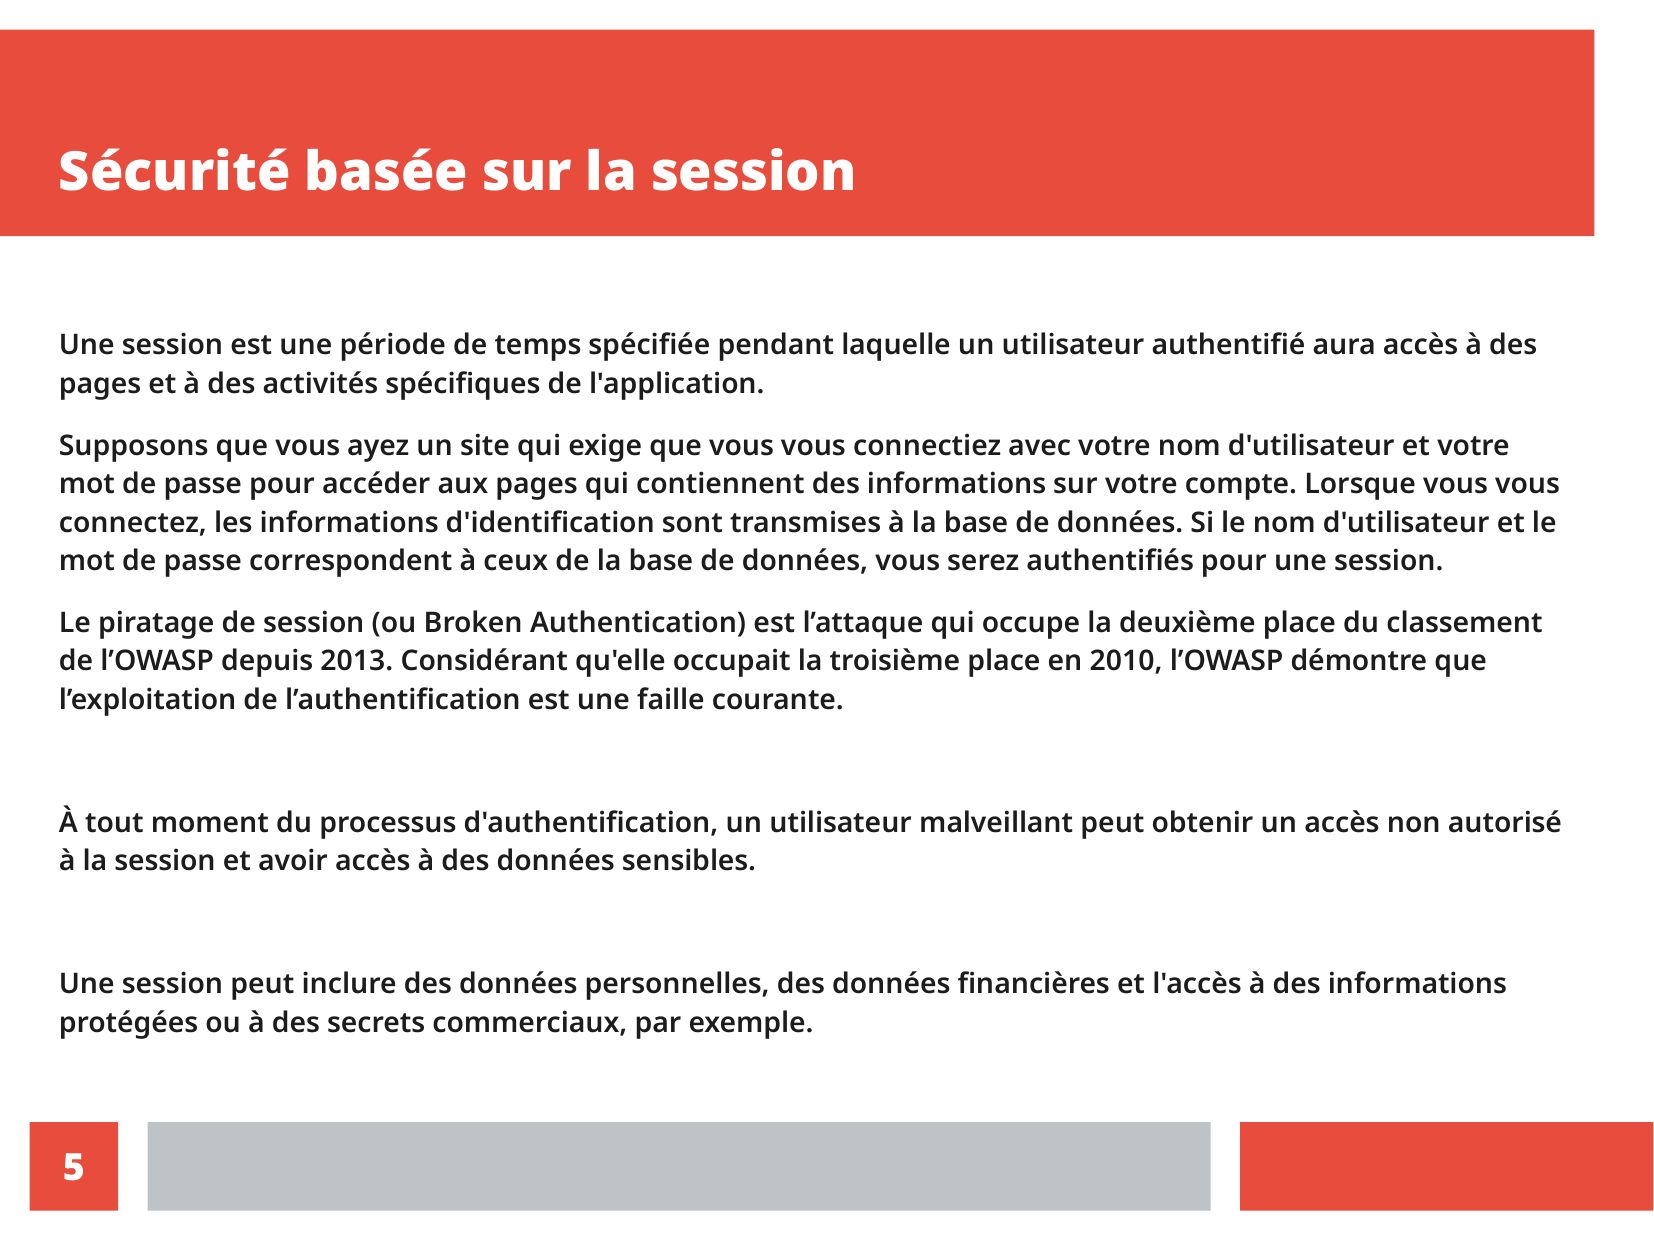

# Sécurité basée sur la session
Une session est une période de temps spécifiée pendant laquelle un utilisateur authentifié aura accès à des pages et à des activités spécifiques de l'application.
Supposons que vous ayez un site qui exige que vous vous connectiez avec votre nom d'utilisateur et votre mot de passe pour accéder aux pages qui contiennent des informations sur votre compte. Lorsque vous vous connectez, les informations d'identification sont transmises à la base de données. Si le nom d'utilisateur et le mot de passe correspondent à ceux de la base de données, vous serez authentifiés pour une session.
Le piratage de session (ou Broken Authentication) est l’attaque qui occupe la deuxième place du classement de l’OWASP depuis 2013. Considérant qu'elle occupait la troisième place en 2010, l’OWASP démontre que l’exploitation de l’authentification est une faille courante.
À tout moment du processus d'authentification, un utilisateur malveillant peut obtenir un accès non autorisé à la session et avoir accès à des données sensibles.
Une session peut inclure des données personnelles, des données financières et l'accès à des informations protégées ou à des secrets commerciaux, par exemple.
5